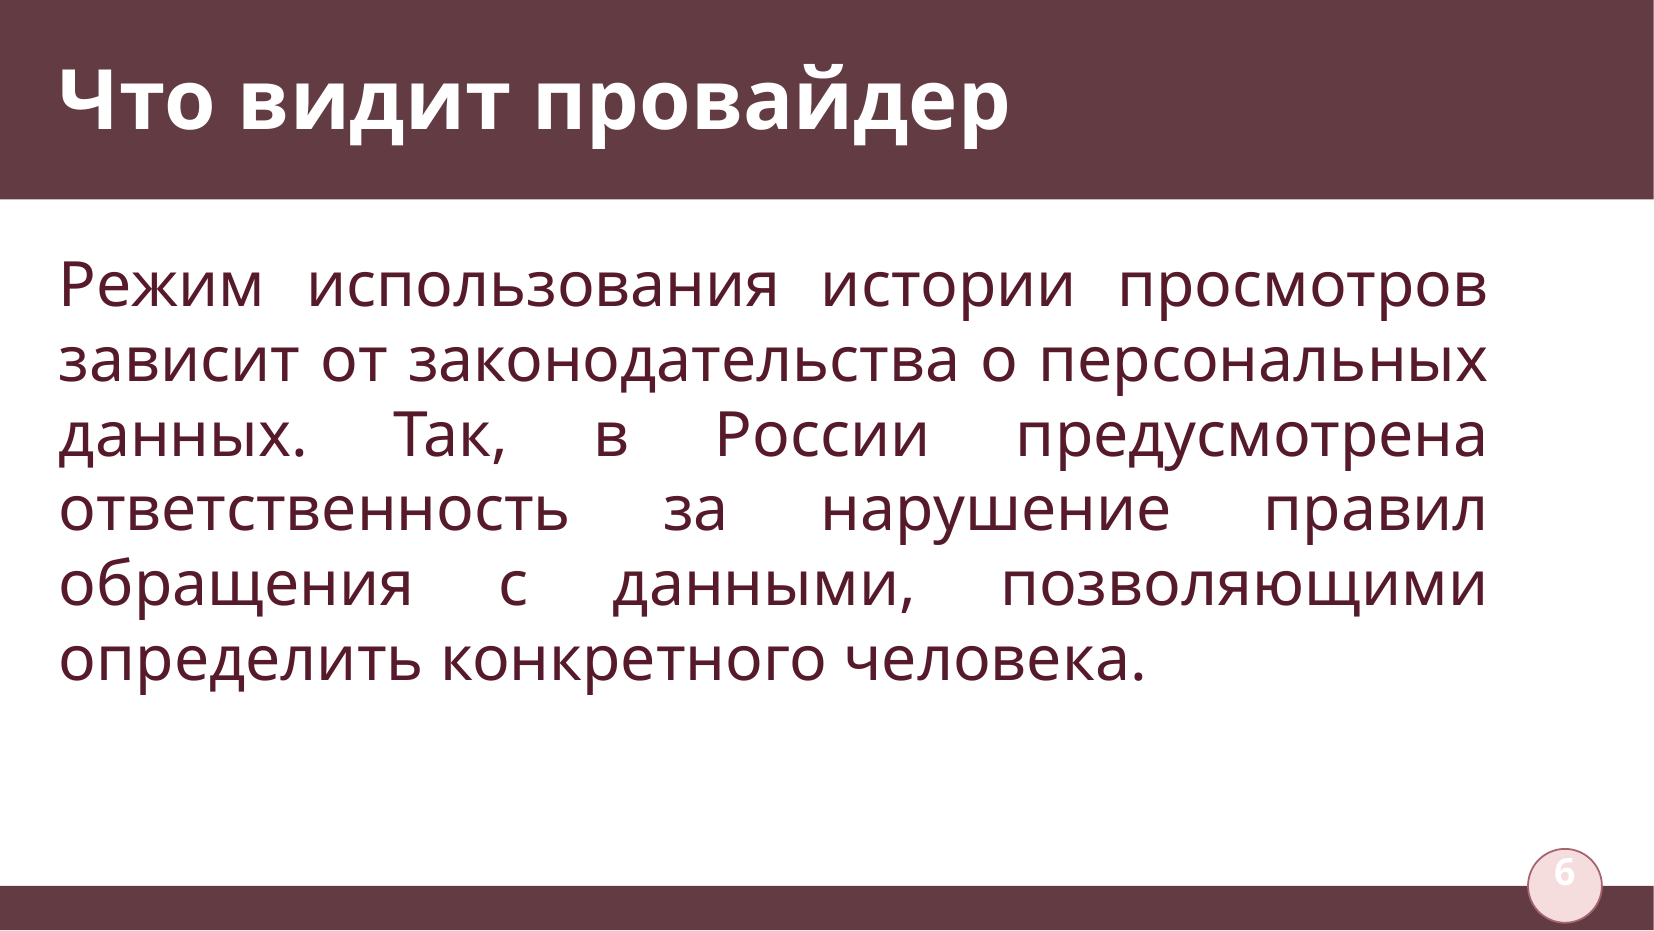

# Что видит провайдер
Режим использования истории просмотров зависит от законодательства о персональных данных. Так, в России предусмотрена ответственность за нарушение правил обращения с данными, позволяющими определить конкретного человека.